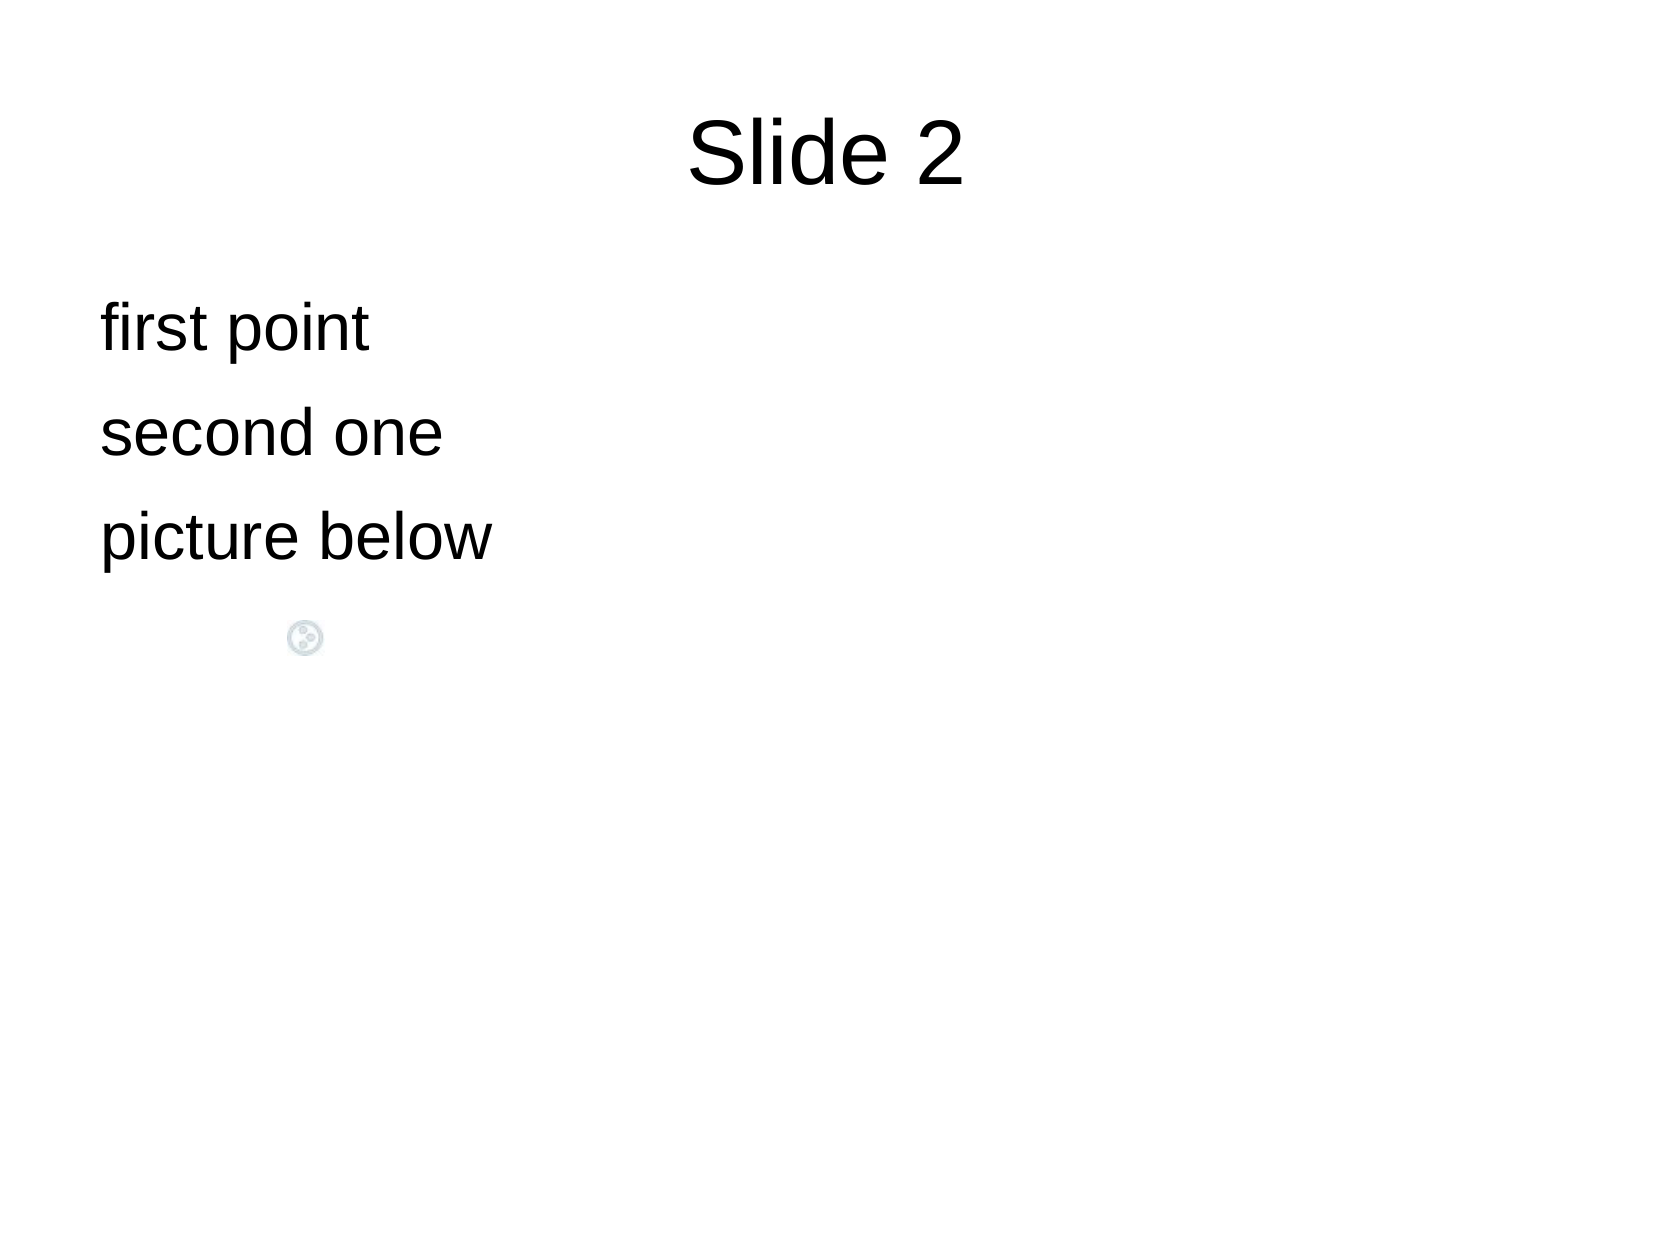

# Slide 2
first point
second one
picture below